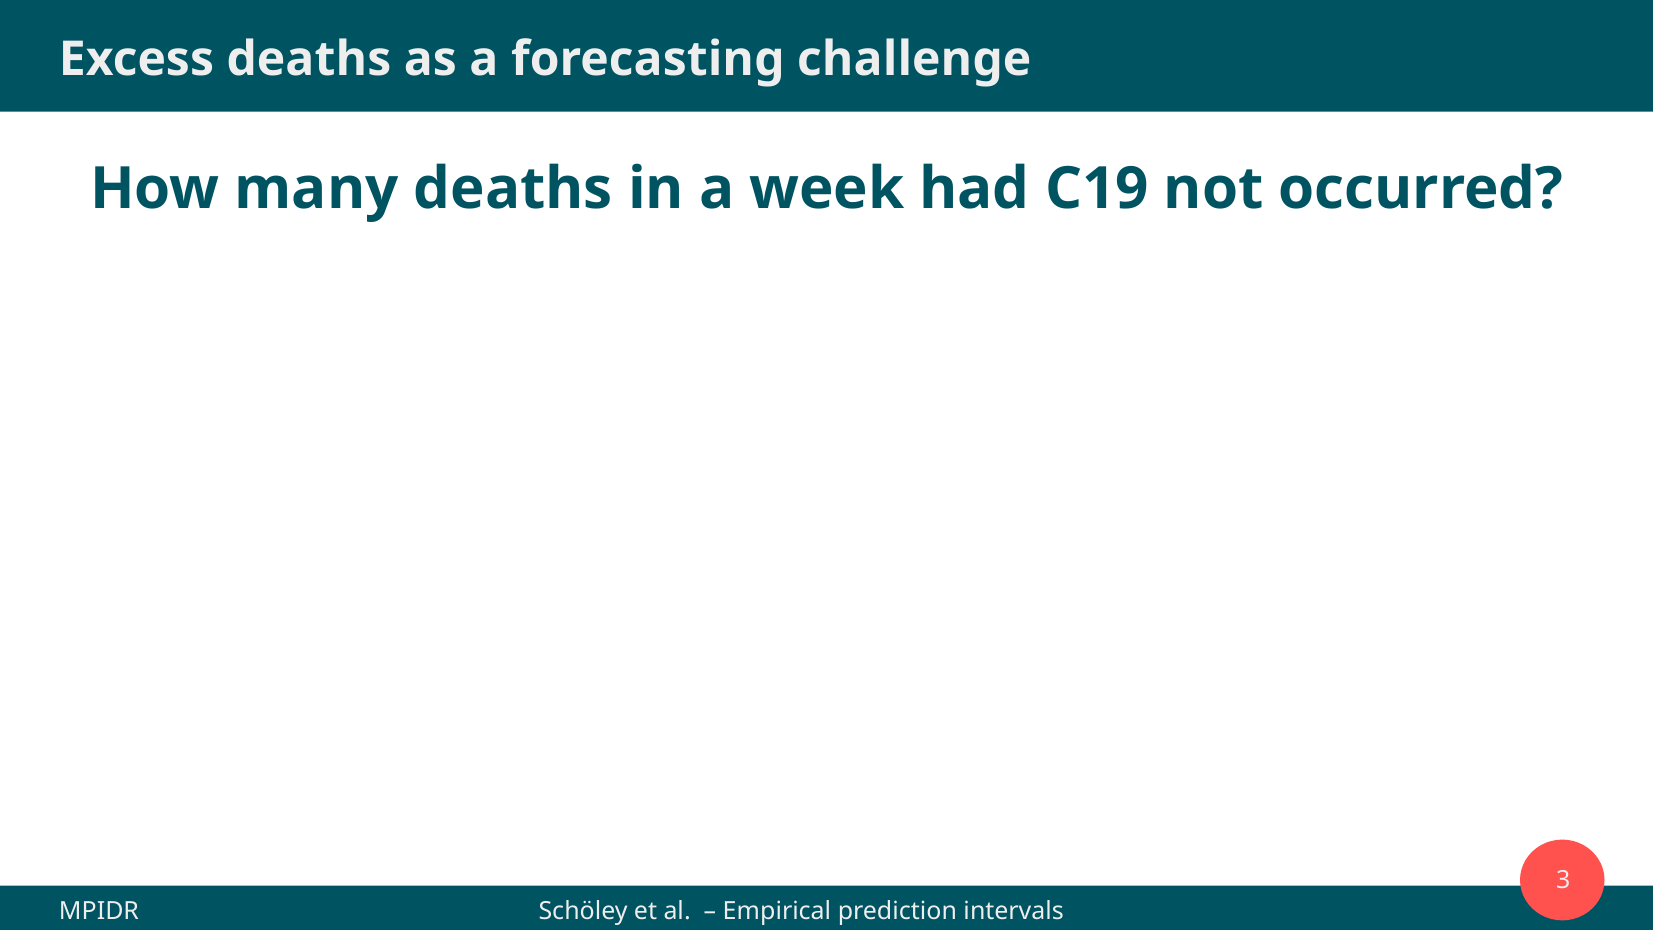

# Excess deaths as a forecasting challenge
How many deaths in a week had C19 not occurred?
3
MPIDR
Schöley et al. – Empirical prediction intervals